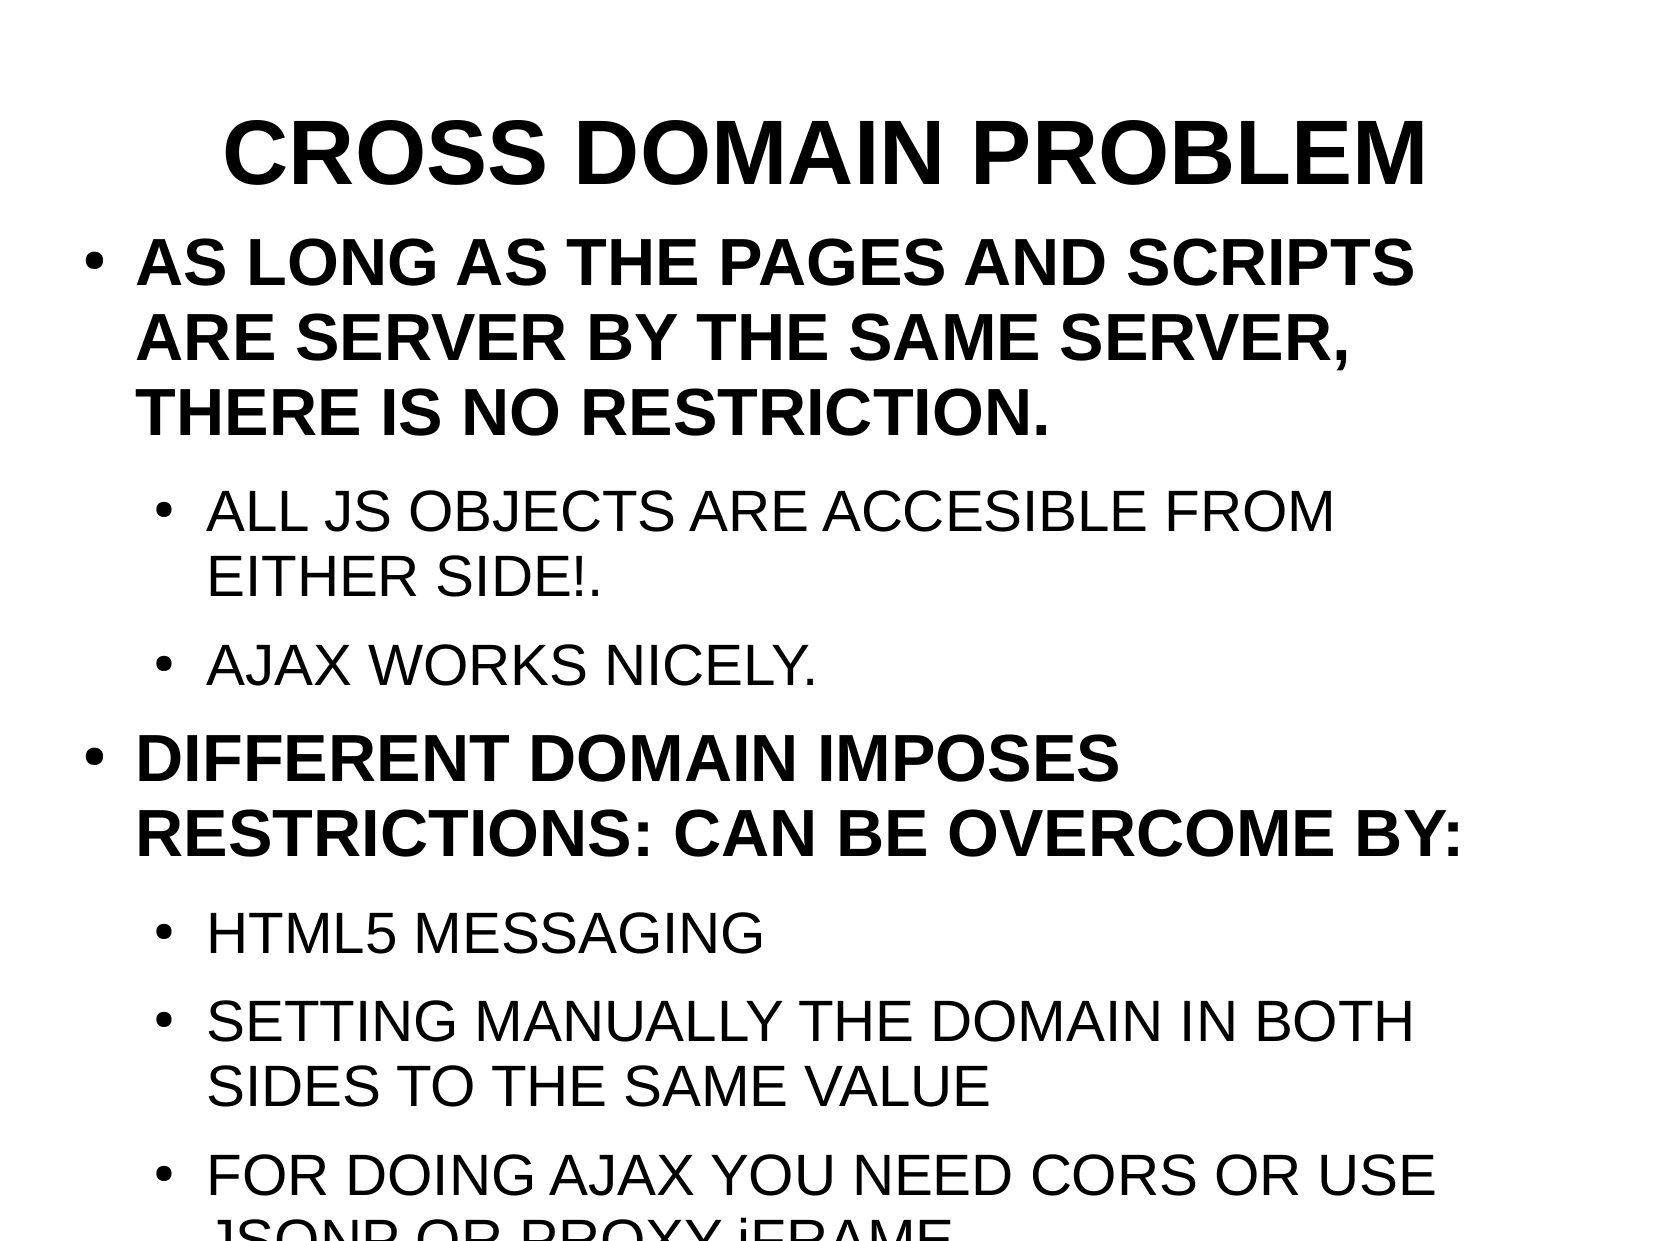

# CROSS DOMAIN PROBLEM
AS LONG AS THE PAGES AND SCRIPTS ARE SERVER BY THE SAME SERVER, THERE IS NO RESTRICTION.
ALL JS OBJECTS ARE ACCESIBLE FROM EITHER SIDE!.
AJAX WORKS NICELY.
DIFFERENT DOMAIN IMPOSES RESTRICTIONS: CAN BE OVERCOME BY:
HTML5 MESSAGING
SETTING MANUALLY THE DOMAIN IN BOTH SIDES TO THE SAME VALUE
FOR DOING AJAX YOU NEED CORS OR USE JSONP OR PROXY iFRAME.